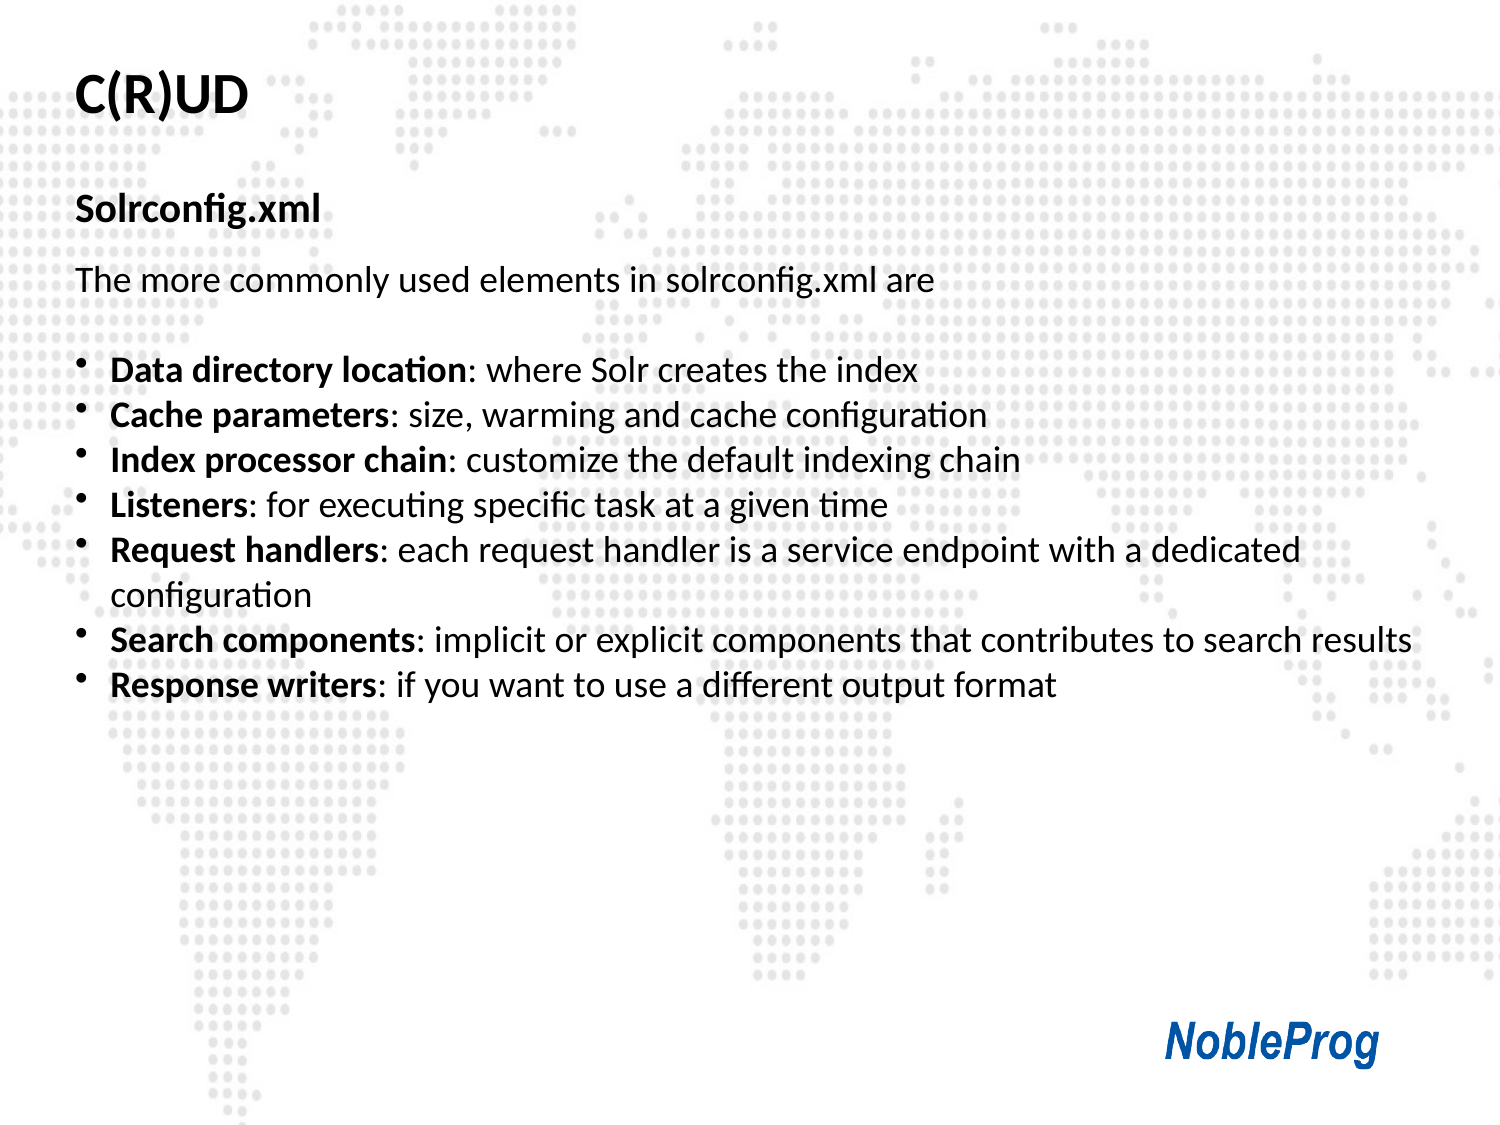

C(R)UD
Solrconfig.xml
The more commonly used elements in solrconfig.xml are
Data directory location: where Solr creates the index
Cache parameters: size, warming and cache configuration
Index processor chain: customize the default indexing chain
Listeners: for executing specific task at a given time
Request handlers: each request handler is a service endpoint with a dedicated configuration
Search components: implicit or explicit components that contributes to search results
Response writers: if you want to use a different output format
* That’s the reason why you a might want to protect the /update path